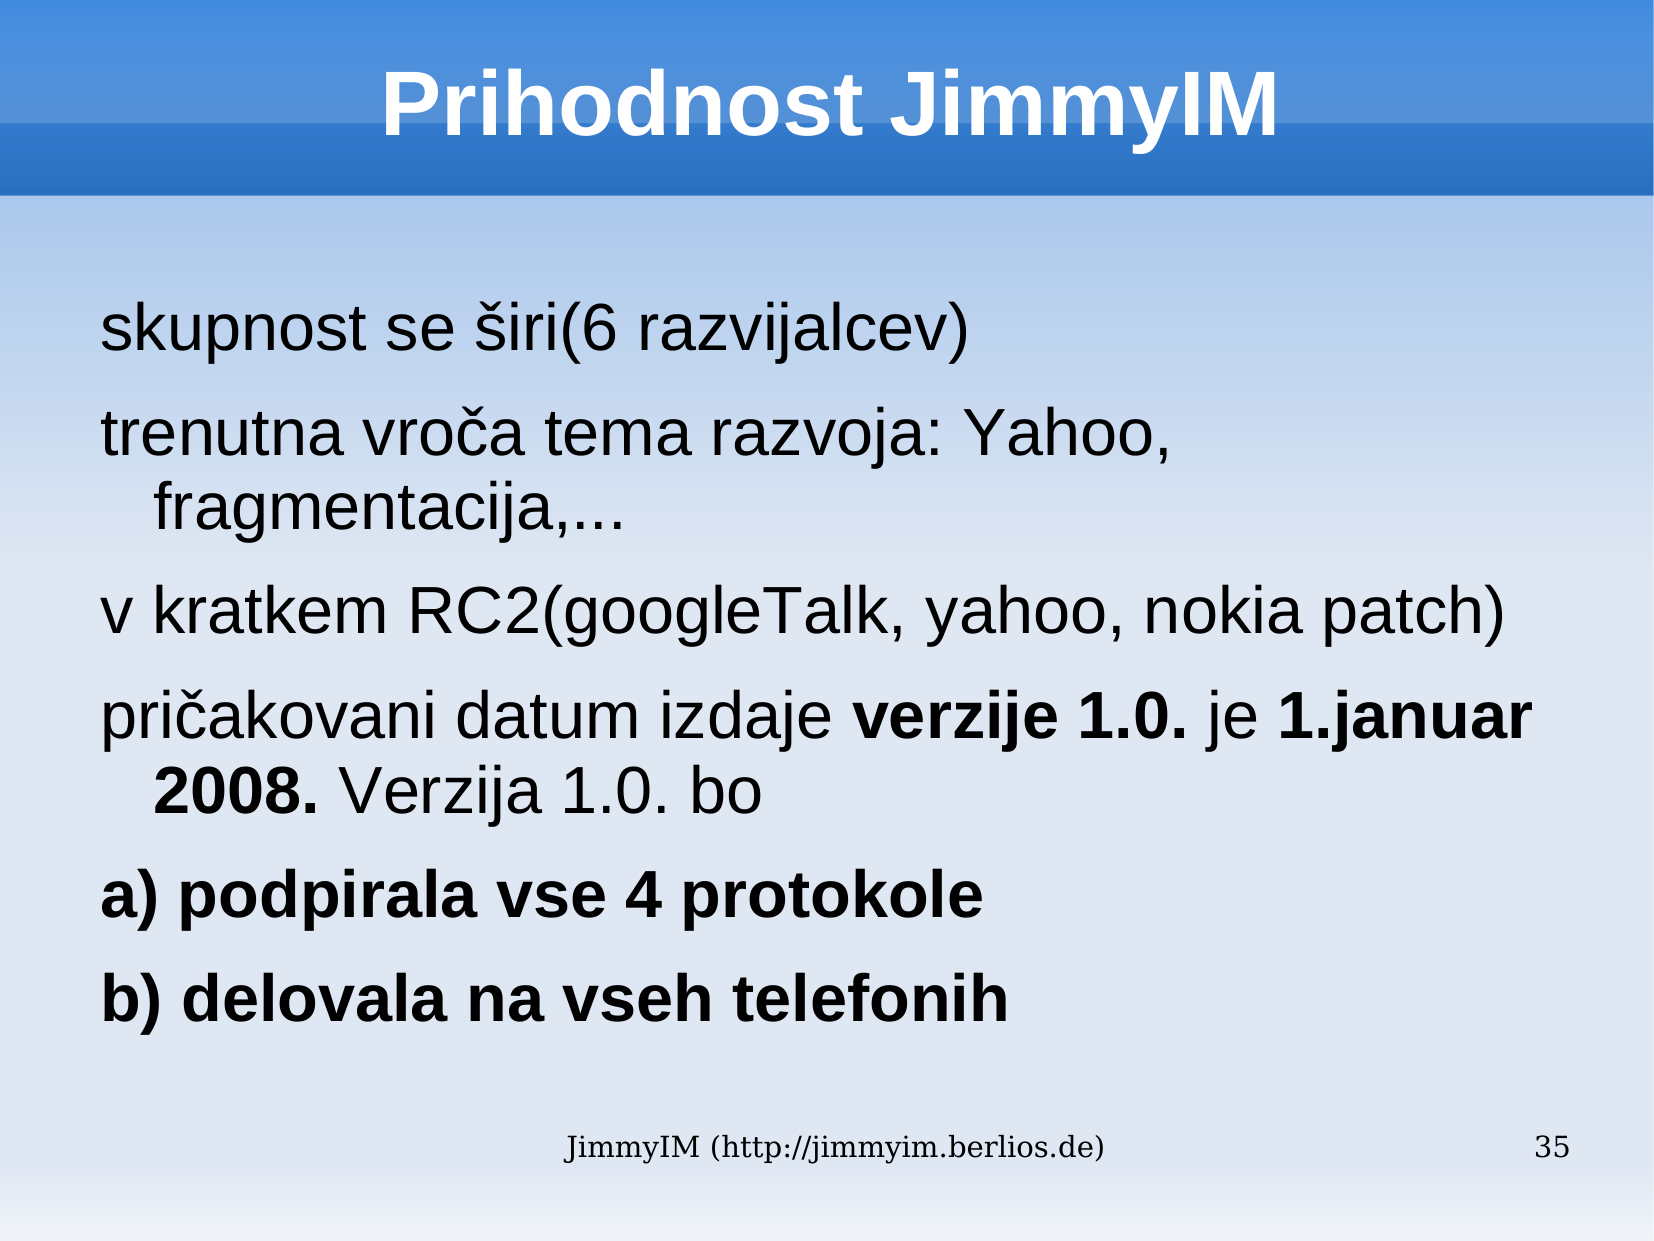

# Prihodnost JimmyIM
skupnost se širi(6 razvijalcev)
trenutna vroča tema razvoja: Yahoo, fragmentacija,...
v kratkem RC2(googleTalk, yahoo, nokia patch)
pričakovani datum izdaje verzije 1.0. je 1.januar 2008. Verzija 1.0. bo
a) podpirala vse 4 protokole
b) delovala na vseh telefonih
JimmyIM (http://jimmyim.berlios.de)
35